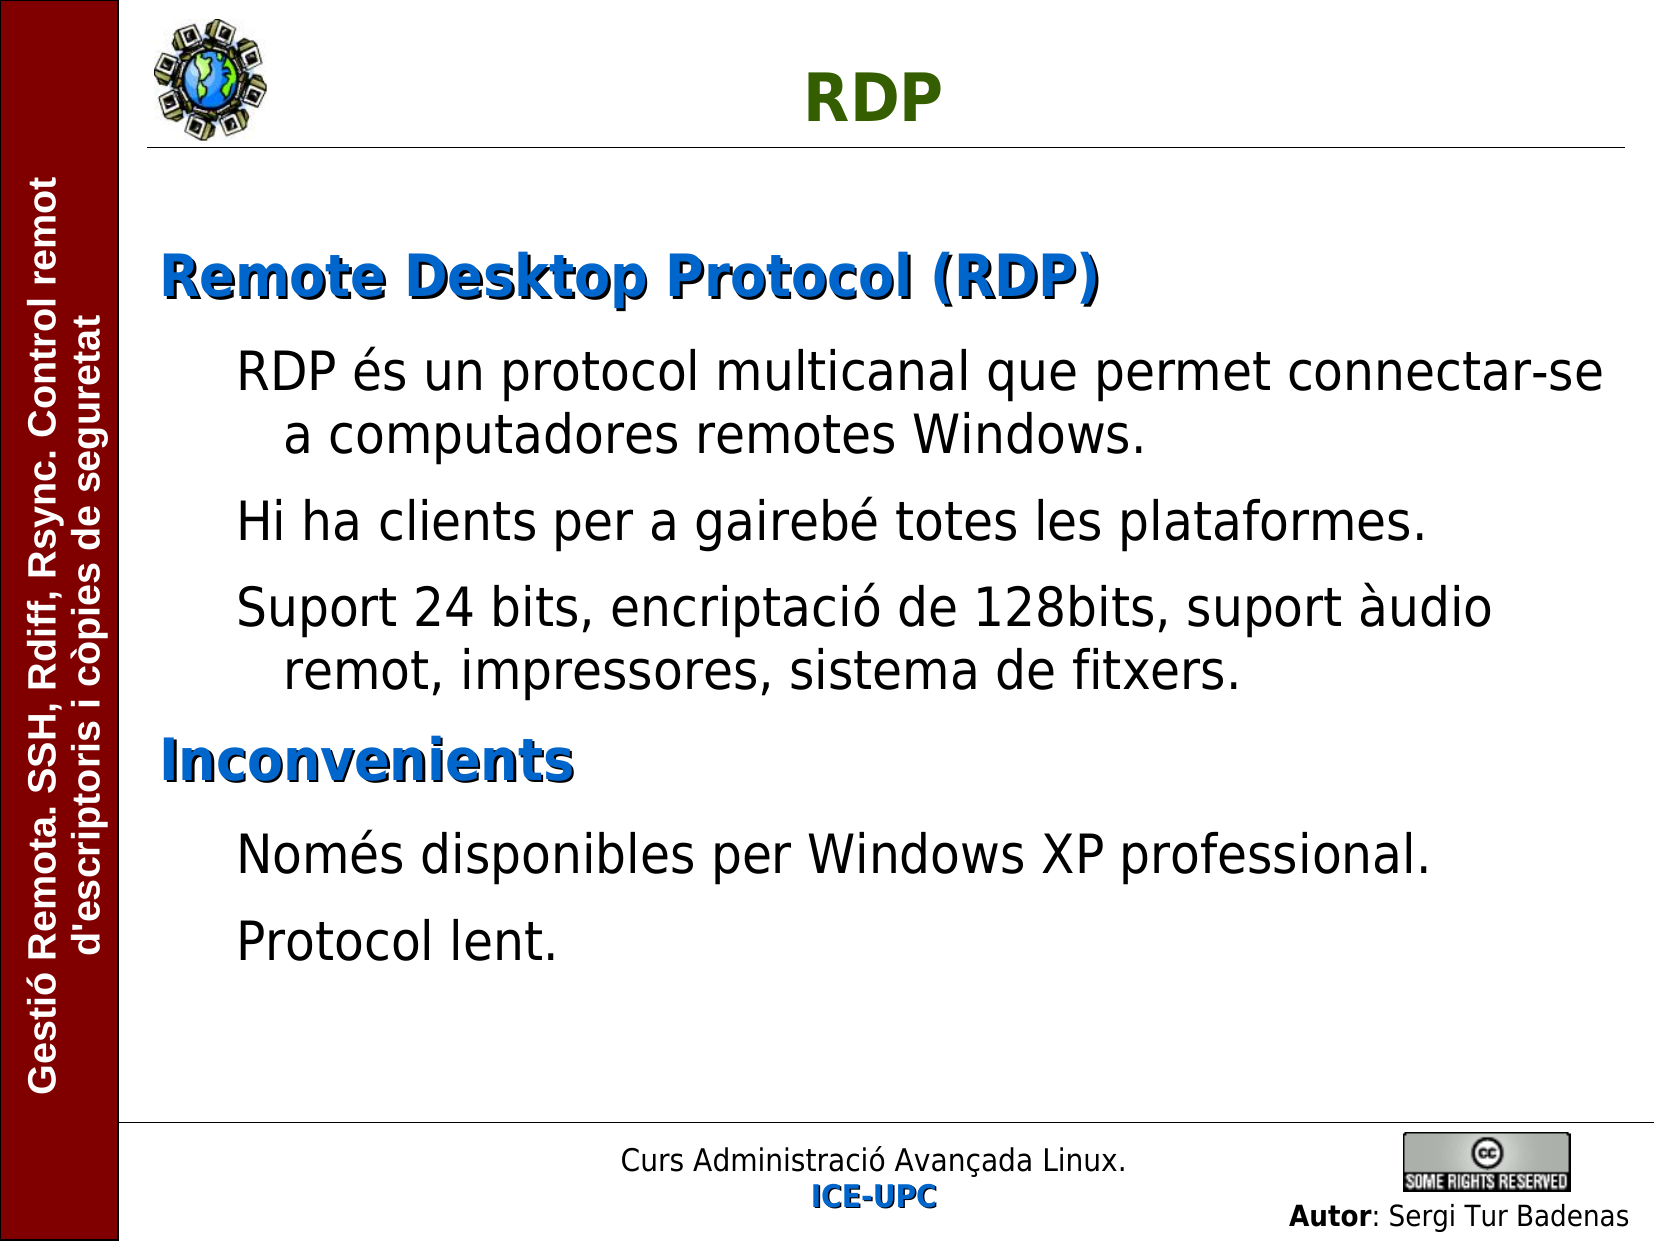

# RDP
Remote Desktop Protocol (RDP)
RDP és un protocol multicanal que permet connectar-se a computadores remotes Windows.
Hi ha clients per a gairebé totes les plataformes.
Suport 24 bits, encriptació de 128bits, suport àudio remot, impressores, sistema de fitxers.
Inconvenients
Només disponibles per Windows XP professional.
Protocol lent.